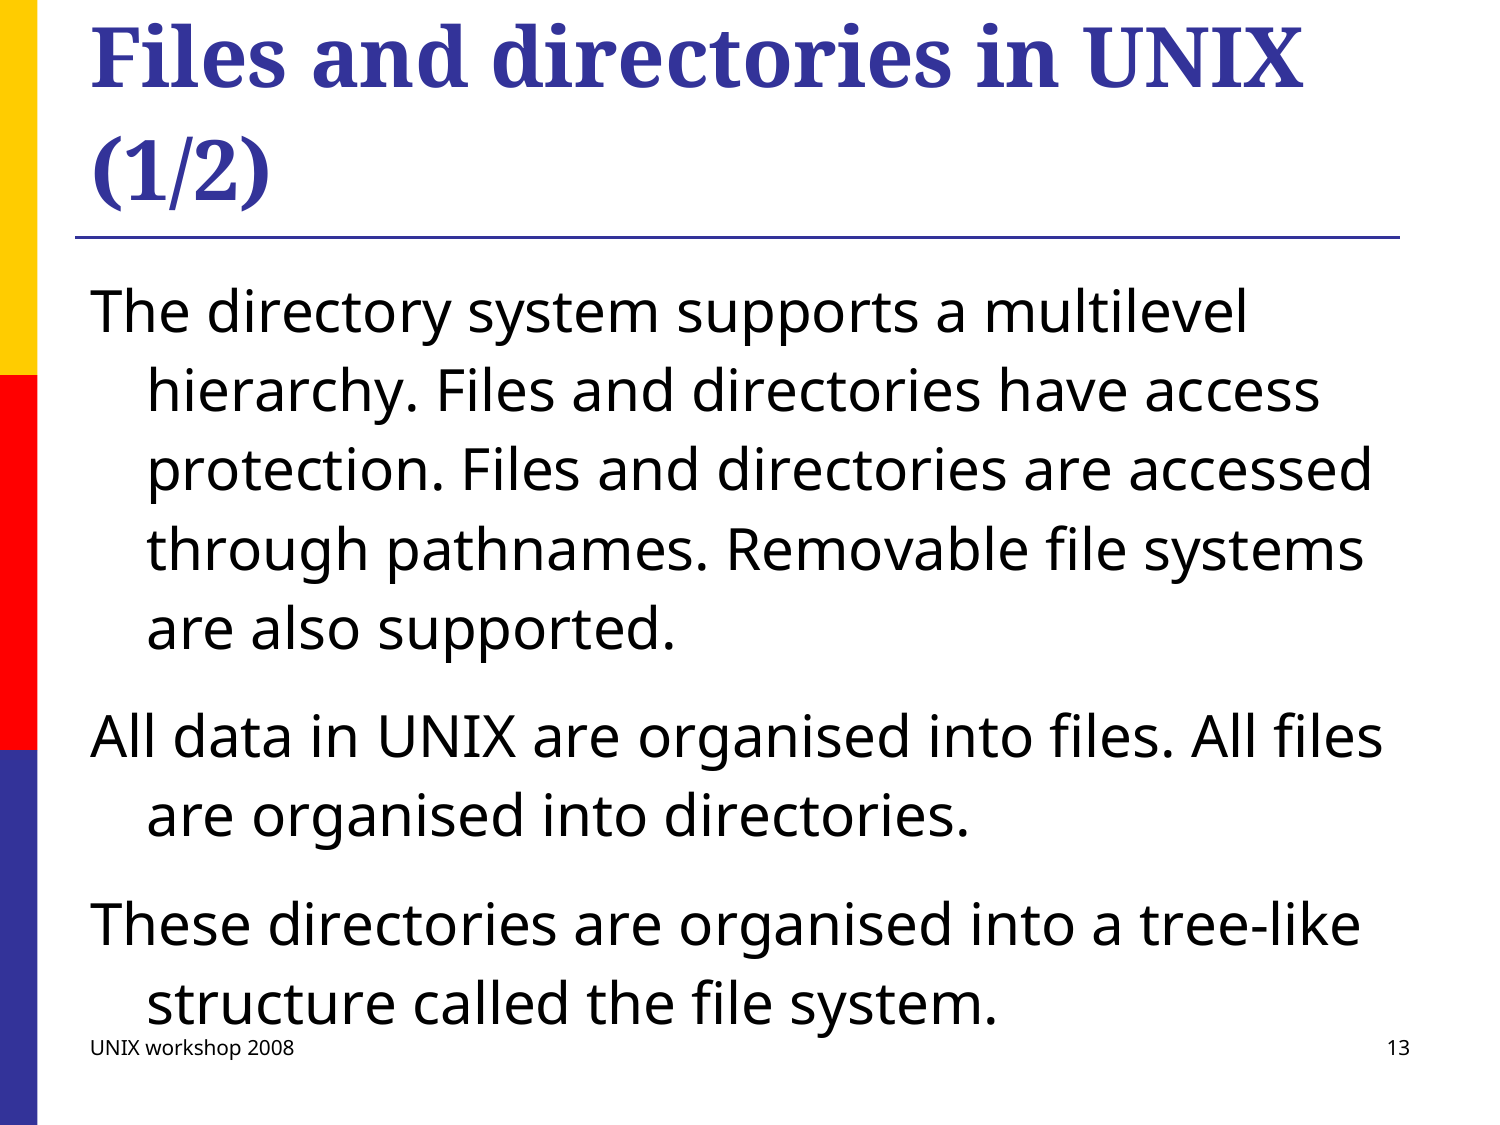

# Files and directories in UNIX (1/2)
The directory system supports a multilevel hierarchy. Files and directories have access protection. Files and directories are accessed through pathnames. Removable file systems are also supported.
All data in UNIX are organised into files. All files are organised into directories.
These directories are organised into a tree-like structure called the file system.
UNIX workshop 2008